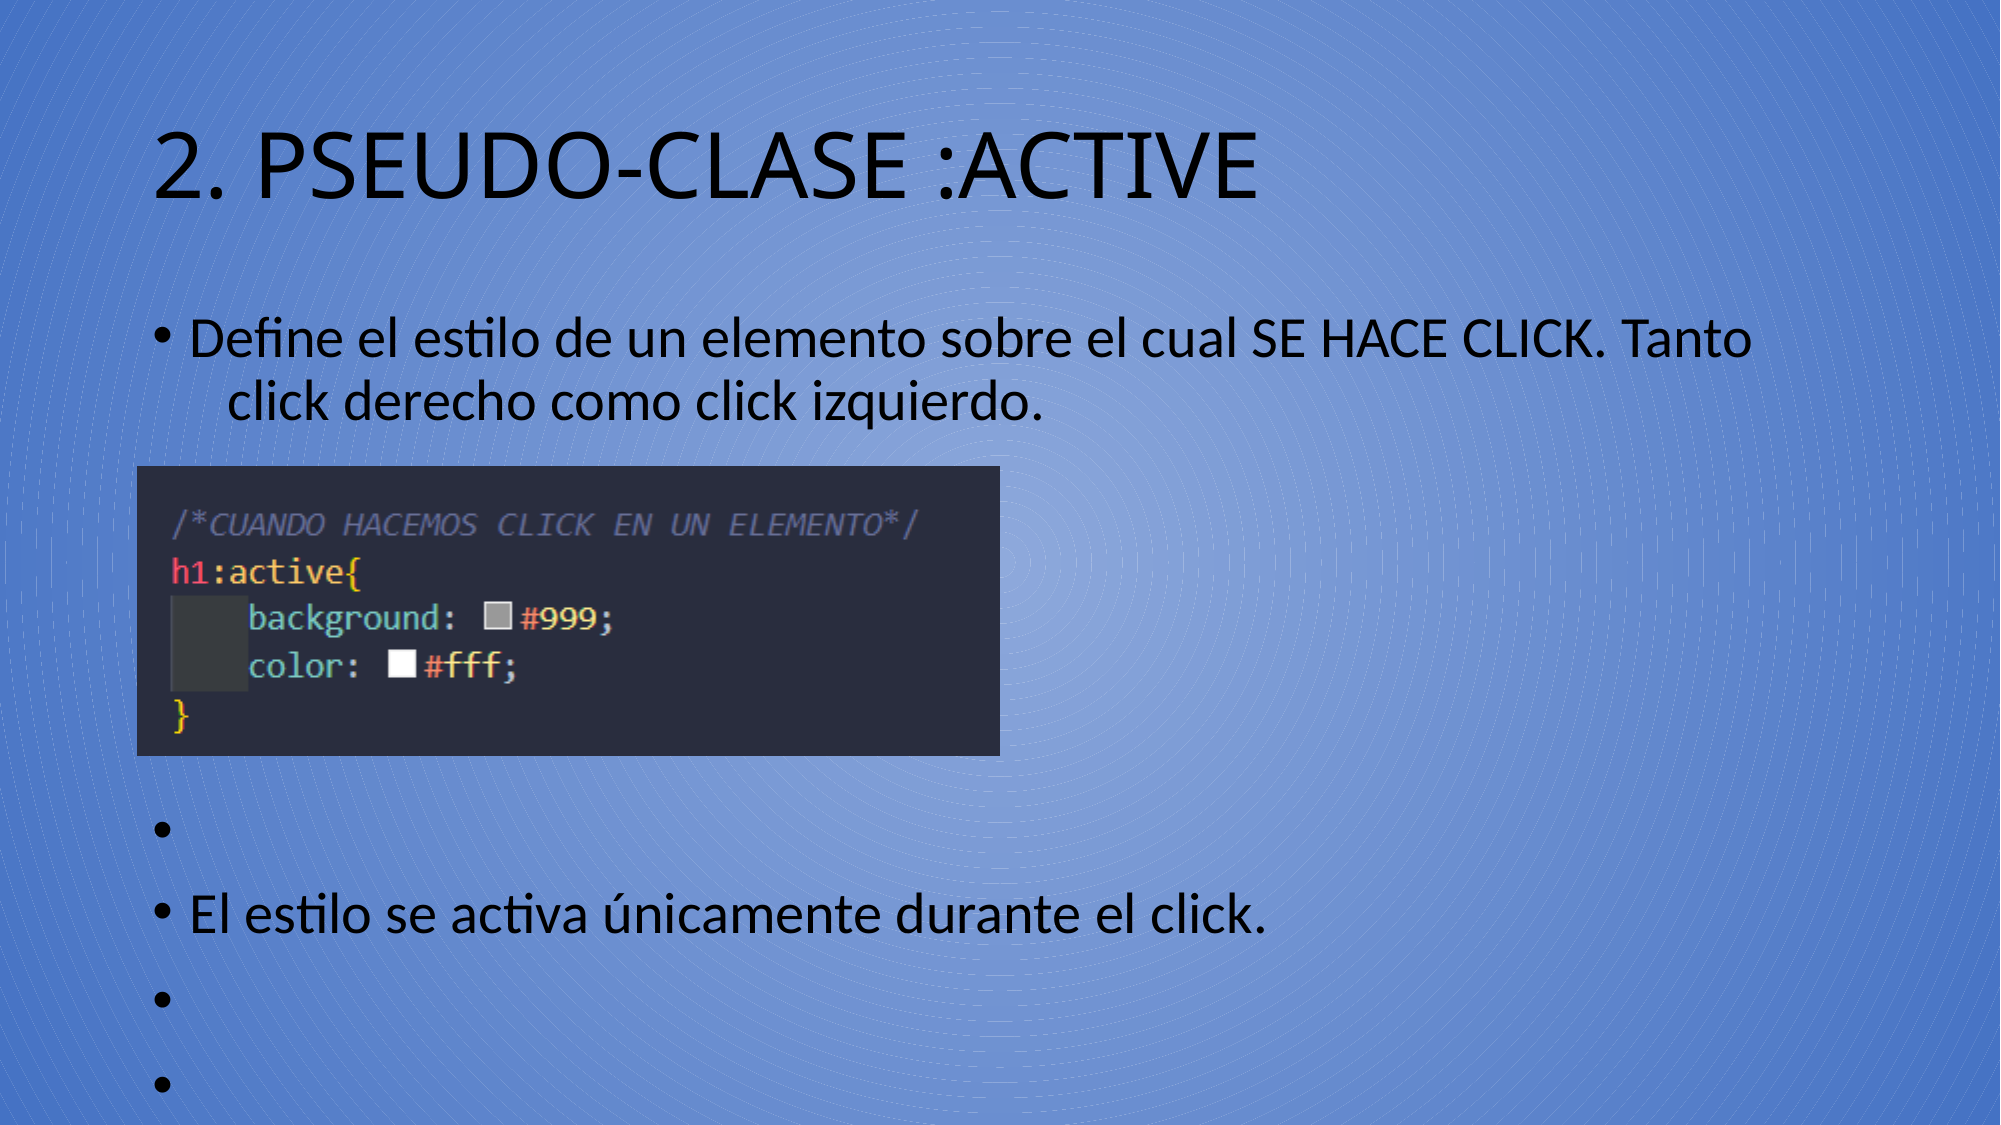

# 2. PSEUDO-CLASE :ACTIVE
Define el estilo de un elemento sobre el cual SE HACE CLICK. Tanto click derecho como click izquierdo.
El estilo se activa únicamente durante el click.